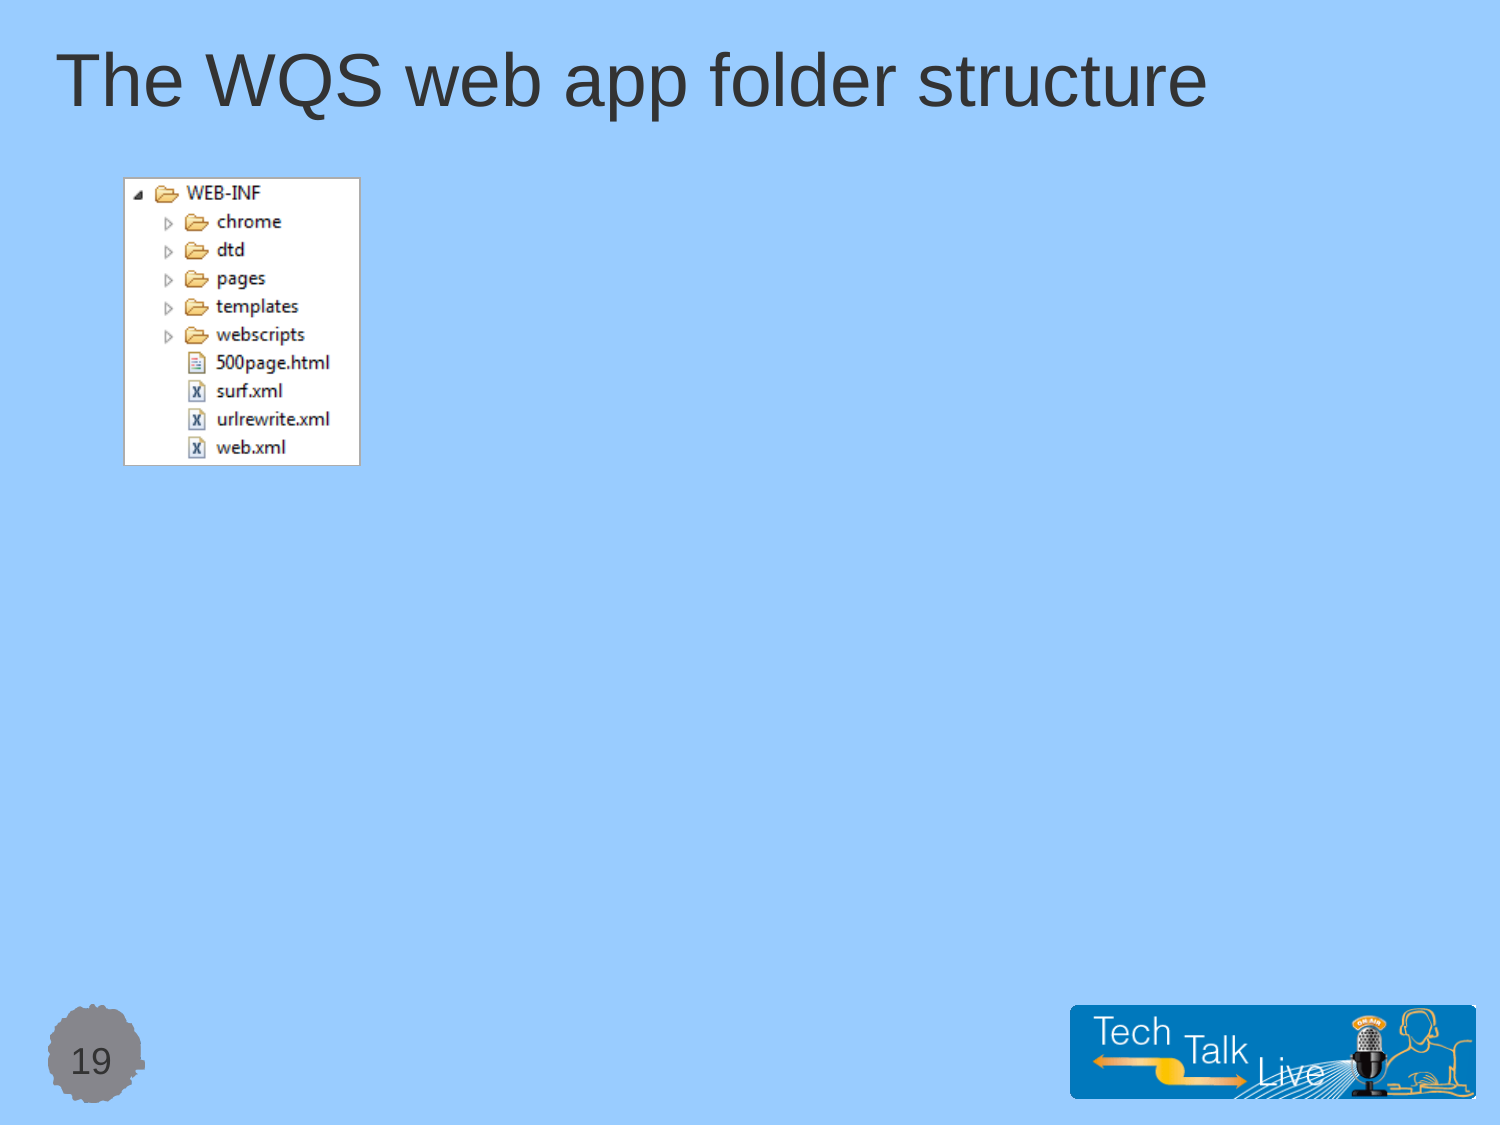

# The WQS web app folder structure